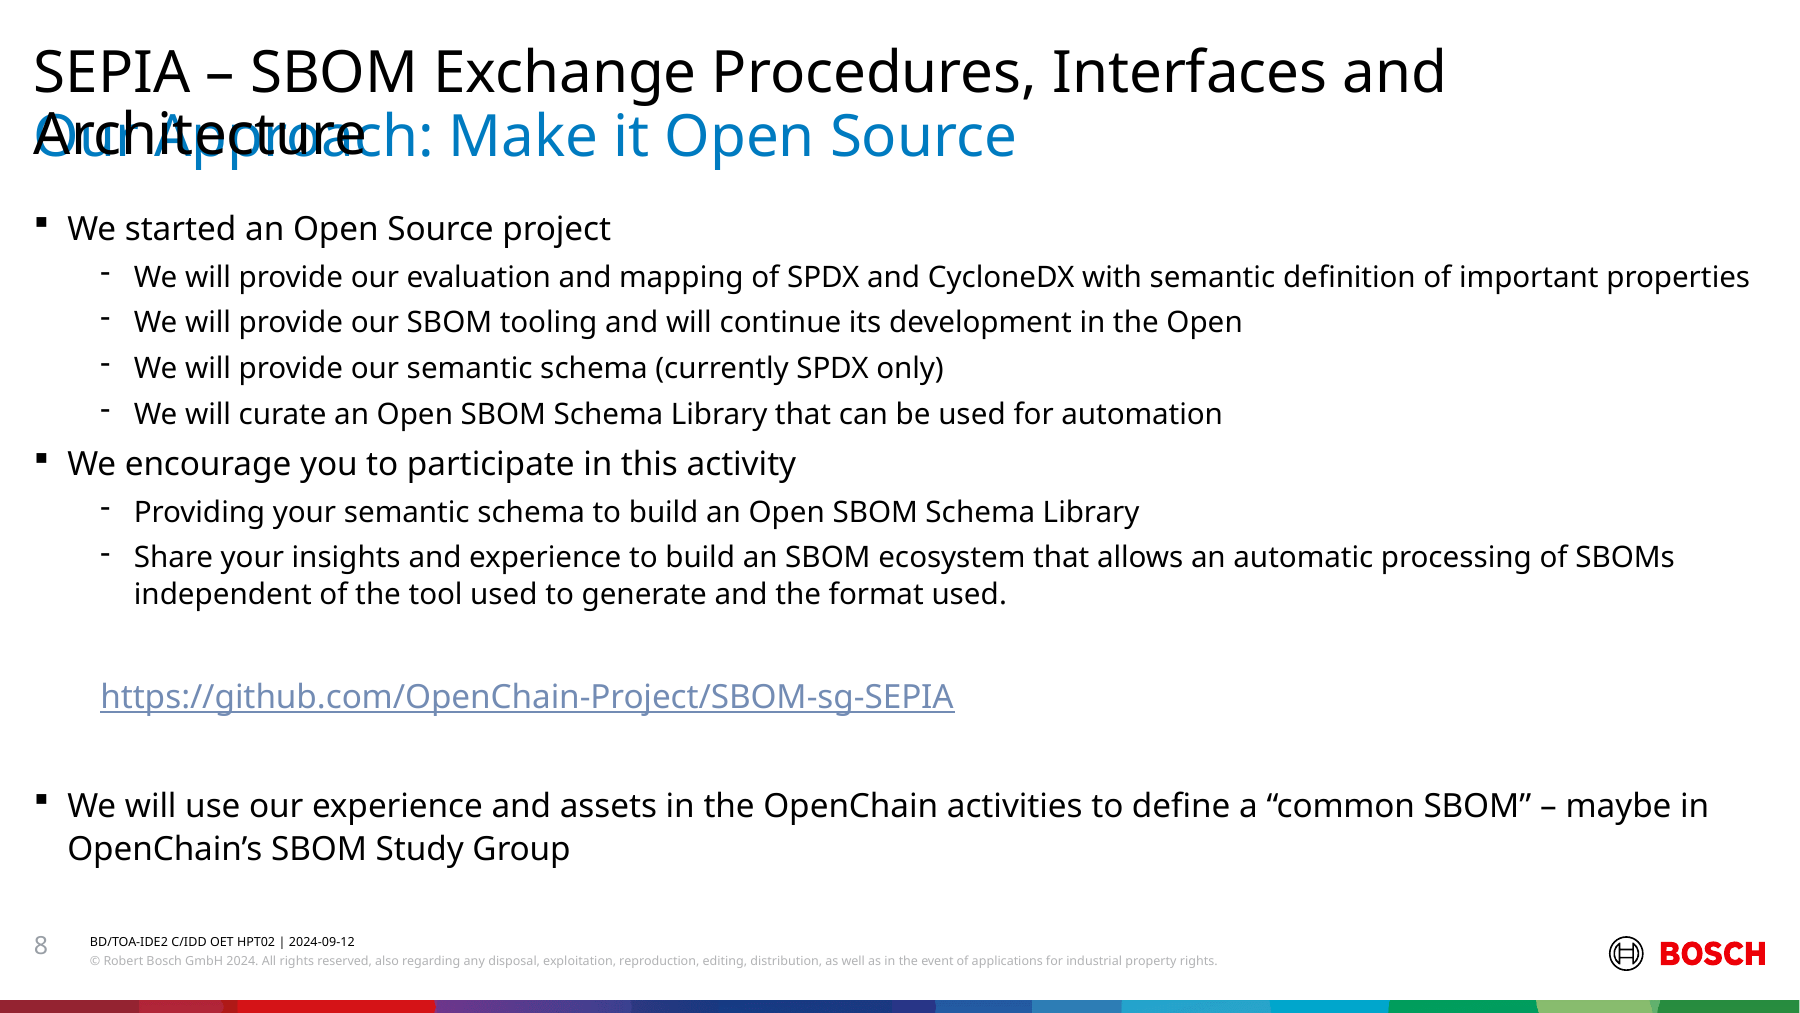

SEPIA – SBOM Exchange Procedures, Interfaces and Architecture
# Our Approach: Make it Open Source
We started an Open Source project
We will provide our evaluation and mapping of SPDX and CycloneDX with semantic definition of important properties
We will provide our SBOM tooling and will continue its development in the Open
We will provide our semantic schema (currently SPDX only)
We will curate an Open SBOM Schema Library that can be used for automation
We encourage you to participate in this activity
Providing your semantic schema to build an Open SBOM Schema Library
Share your insights and experience to build an SBOM ecosystem that allows an automatic processing of SBOMs independent of the tool used to generate and the format used.
	https://github.com/OpenChain-Project/SBOM-sg-SEPIA
We will use our experience and assets in the OpenChain activities to define a “common SBOM” – maybe in OpenChain’s SBOM Study Group